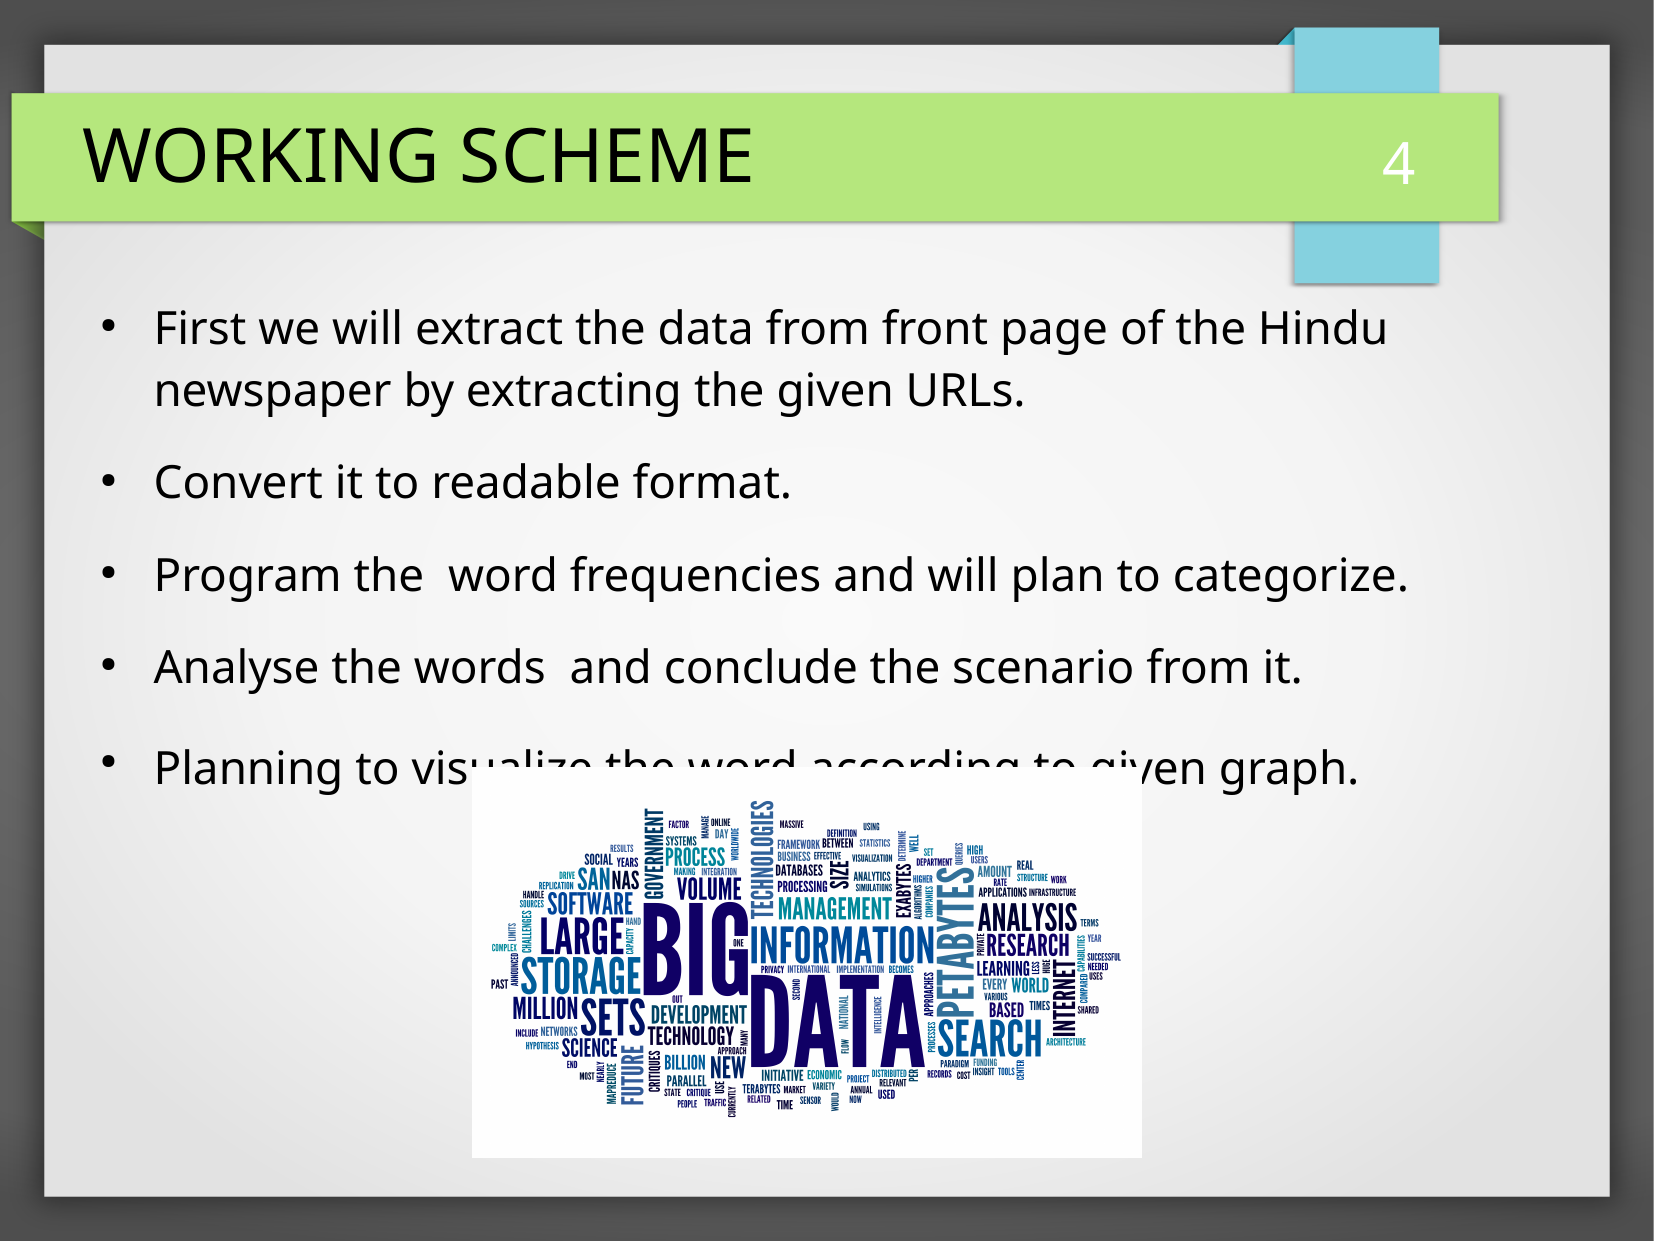

# WORKING SCHEME
First we will extract the data from front page of the Hindu newspaper by extracting the given URLs.
Convert it to readable format.
Program the word frequencies and will plan to categorize.
Analyse the words and conclude the scenario from it.
Planning to visualize the word according to given graph.